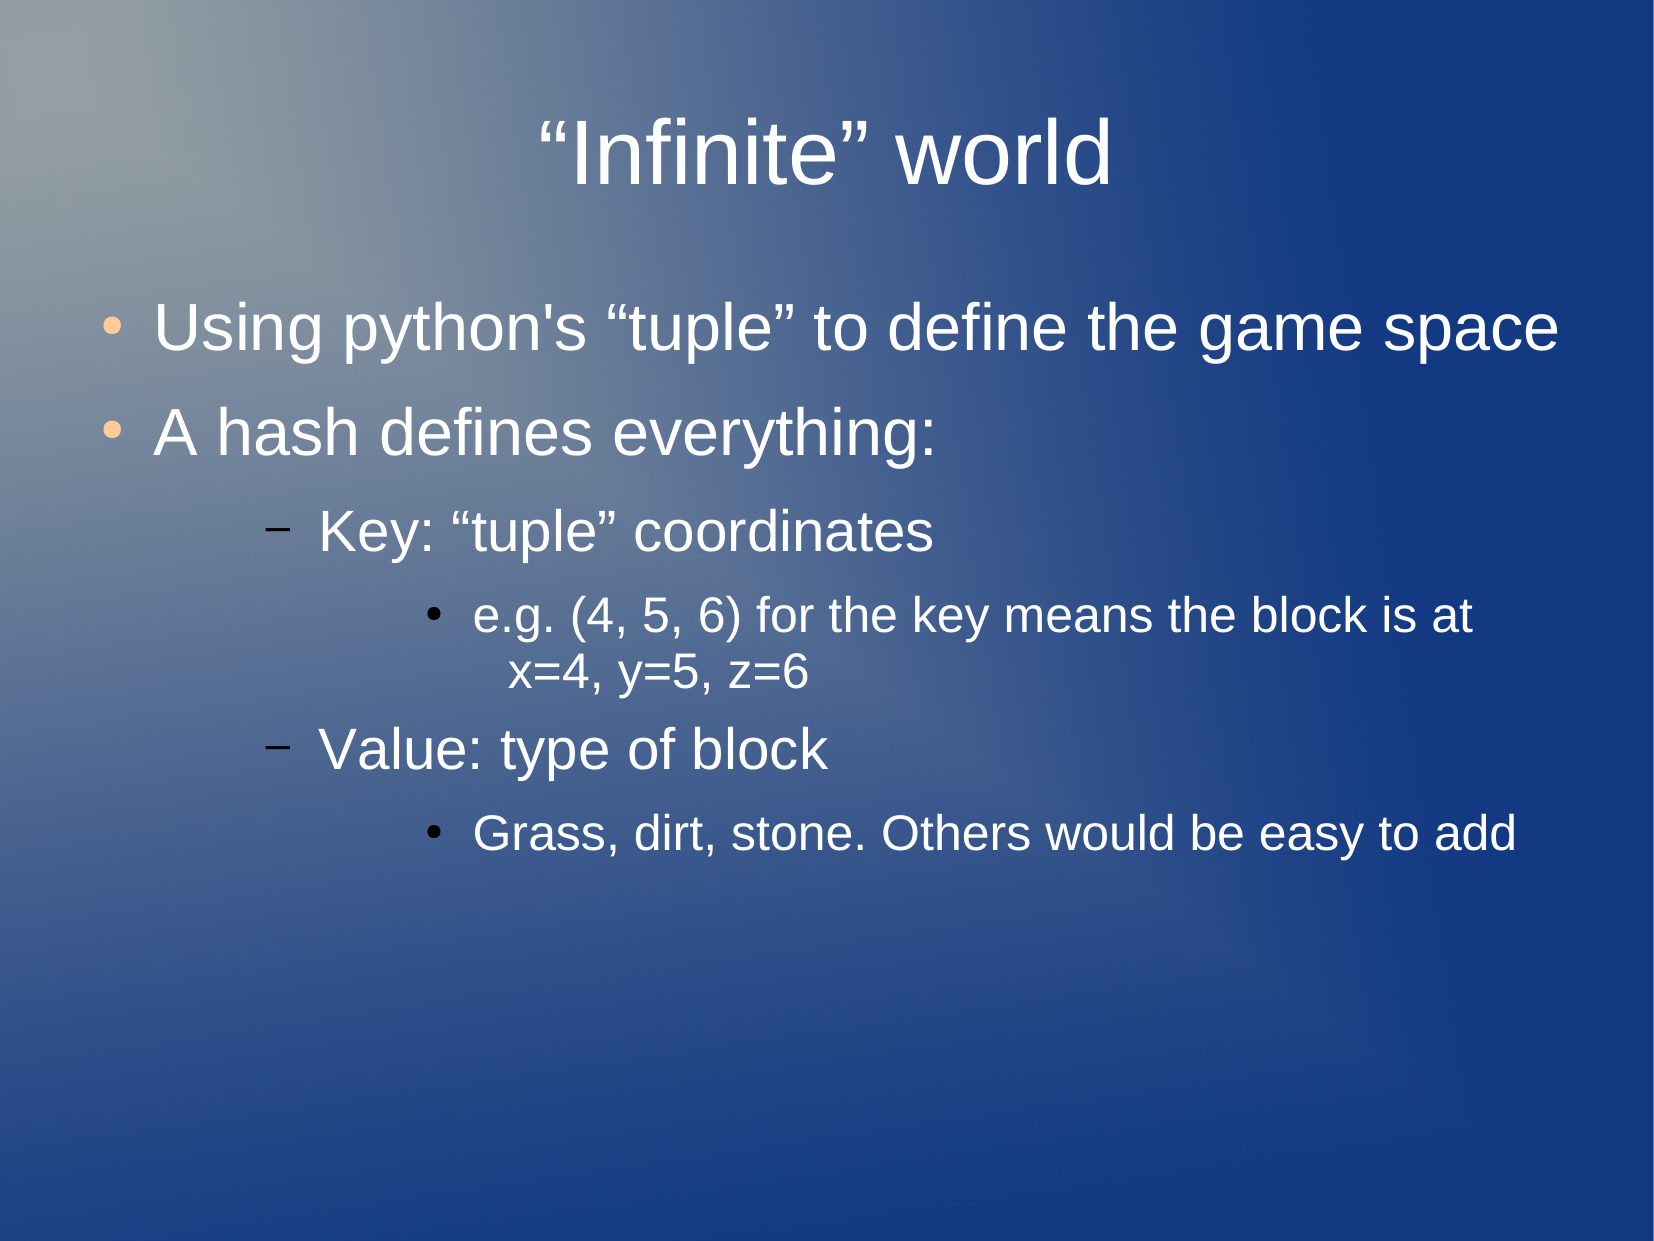

# “Infinite” world
Using python's “tuple” to define the game space
A hash defines everything:
Key: “tuple” coordinates
e.g. (4, 5, 6) for the key means the block is at x=4, y=5, z=6
Value: type of block
Grass, dirt, stone. Others would be easy to add